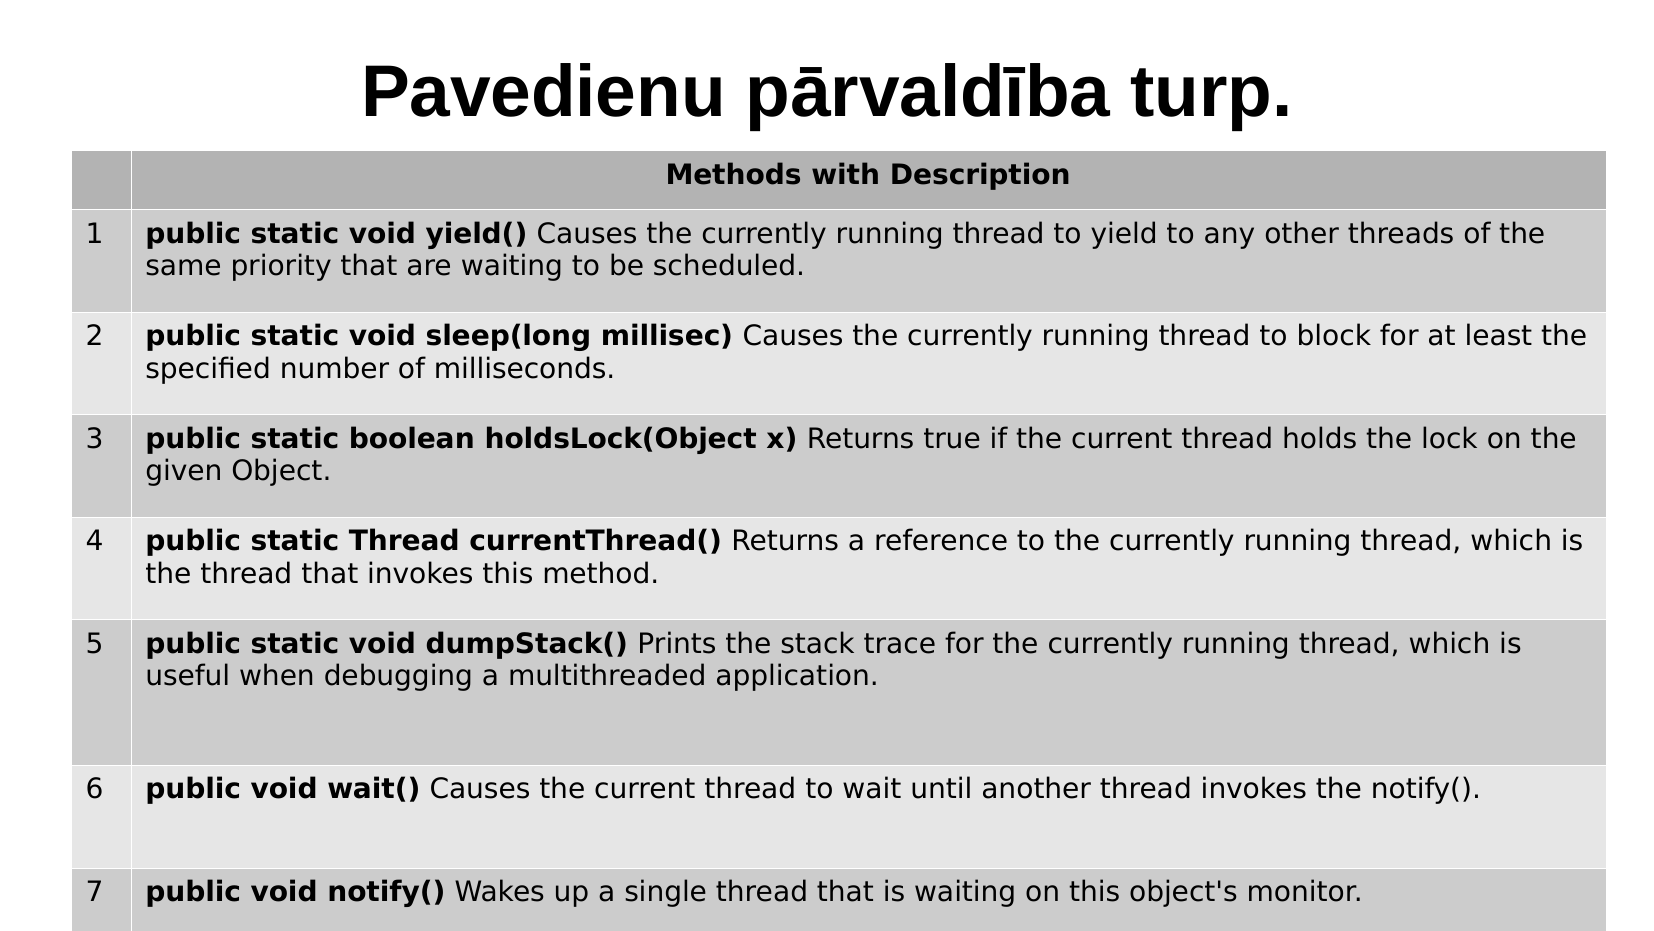

# Pavedienu pārvaldība turp.
| | Methods with Description |
| --- | --- |
| 1 | public static void yield() Causes the currently running thread to yield to any other threads of the same priority that are waiting to be scheduled. |
| 2 | public static void sleep(long millisec) Causes the currently running thread to block for at least the specified number of milliseconds. |
| 3 | public static boolean holdsLock(Object x) Returns true if the current thread holds the lock on the given Object. |
| 4 | public static Thread currentThread() Returns a reference to the currently running thread, which is the thread that invokes this method. |
| 5 | public static void dumpStack() Prints the stack trace for the currently running thread, which is useful when debugging a multithreaded application. |
| 6 | public void wait() Causes the current thread to wait until another thread invokes the notify(). |
| 7 | public void notify() Wakes up a single thread that is waiting on this object's monitor. |
| 8 | public void notifyAll() Wakes up all the threads that called wait( ) on the same object. |